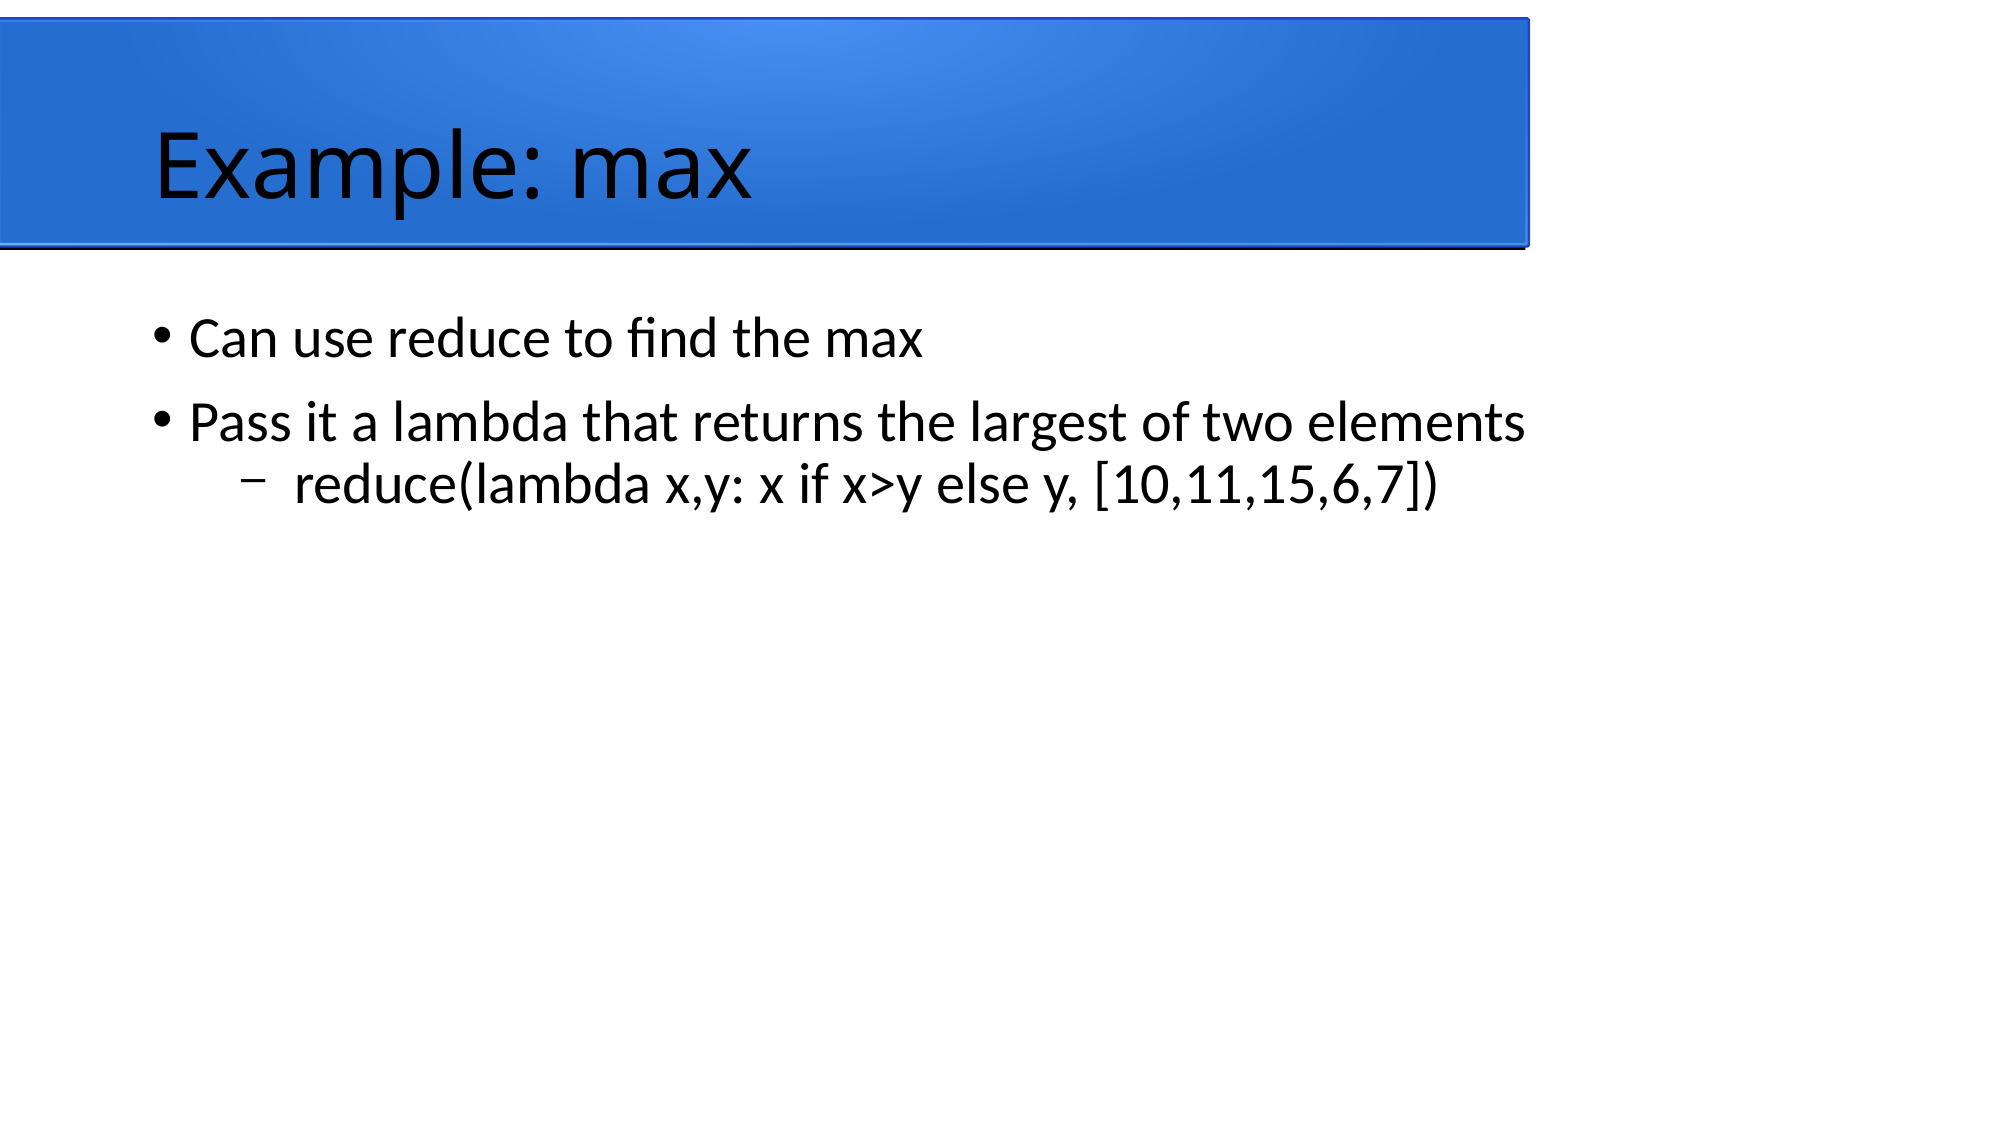

# Example: max
Can use reduce to find the max
Pass it a lambda that returns the largest of two elements
reduce(lambda x,y: x if x>y else y, [10,11,15,6,7])